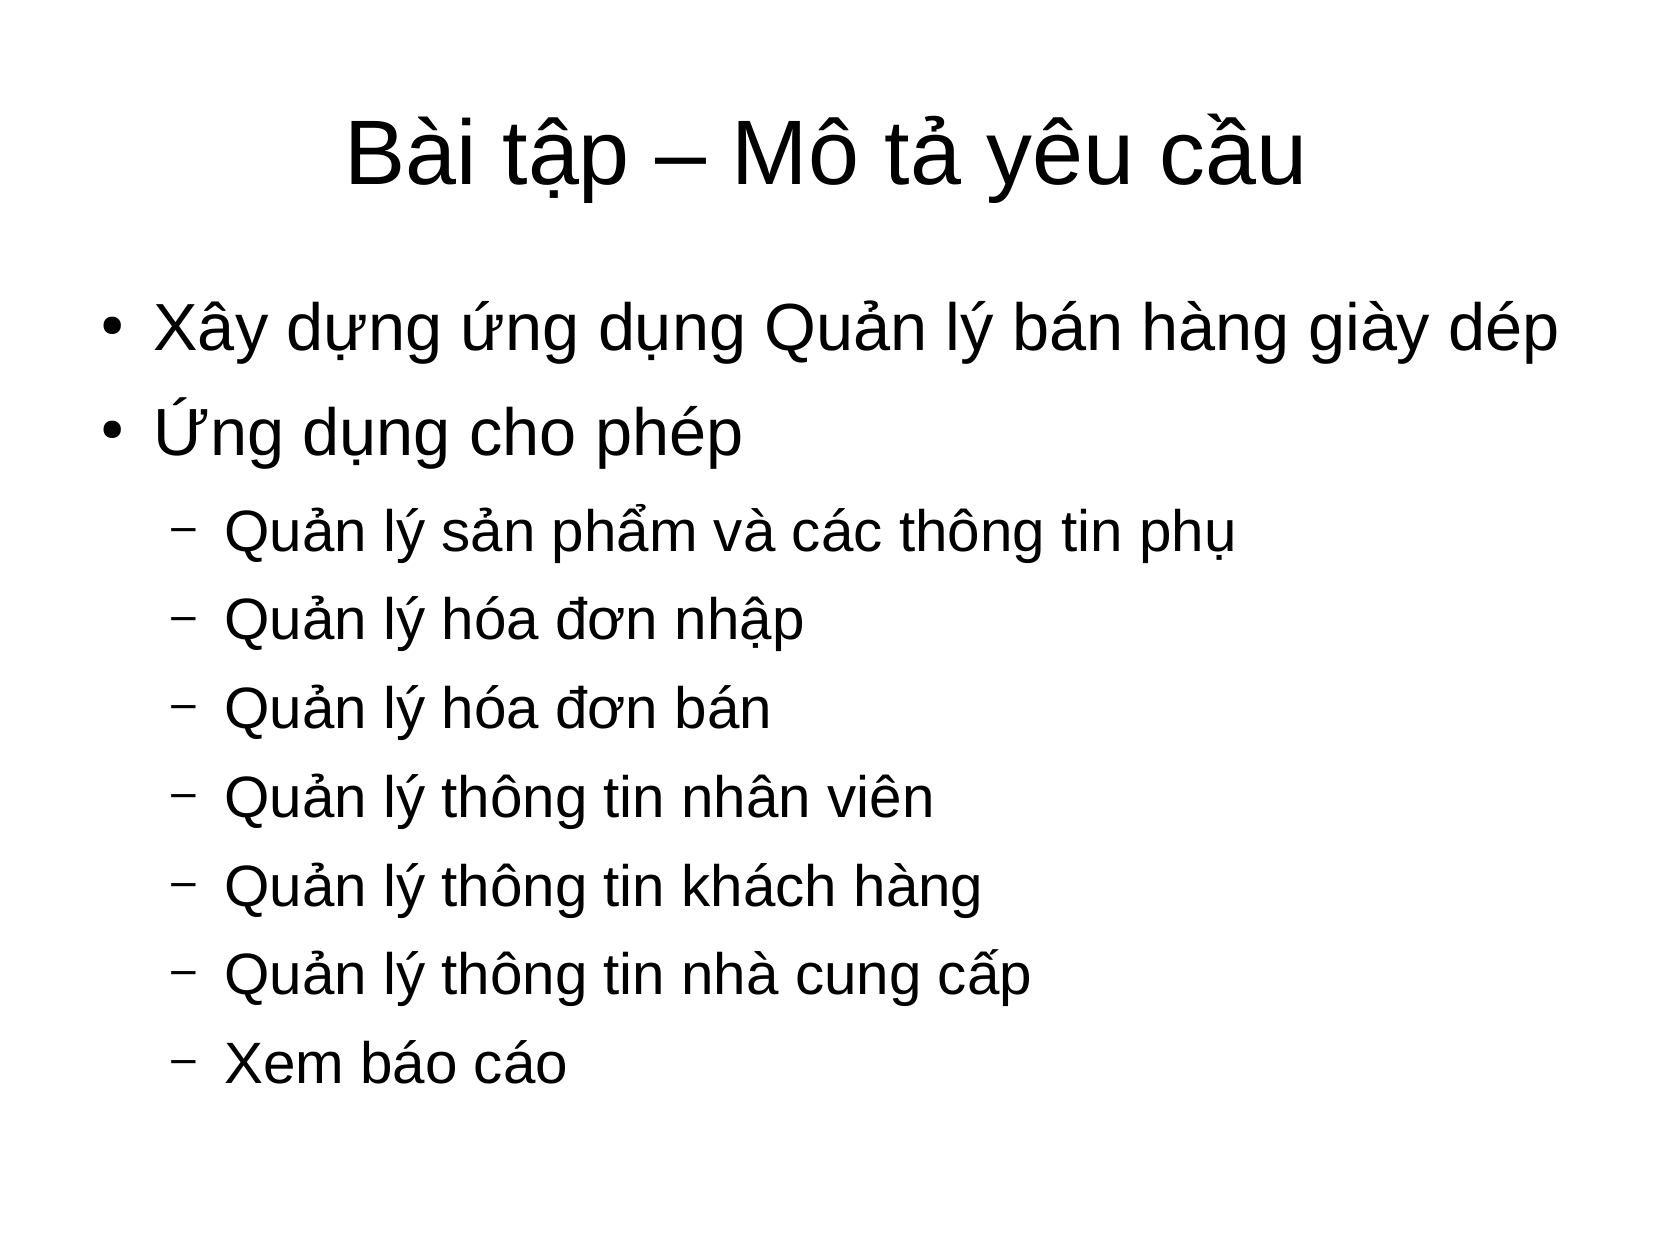

# Bài tập – Mô tả yêu cầu
Xây dựng ứng dụng Quản lý bán hàng giày dép
Ứng dụng cho phép
Quản lý sản phẩm và các thông tin phụ
Quản lý hóa đơn nhập
Quản lý hóa đơn bán
Quản lý thông tin nhân viên
Quản lý thông tin khách hàng
Quản lý thông tin nhà cung cấp
Xem báo cáo